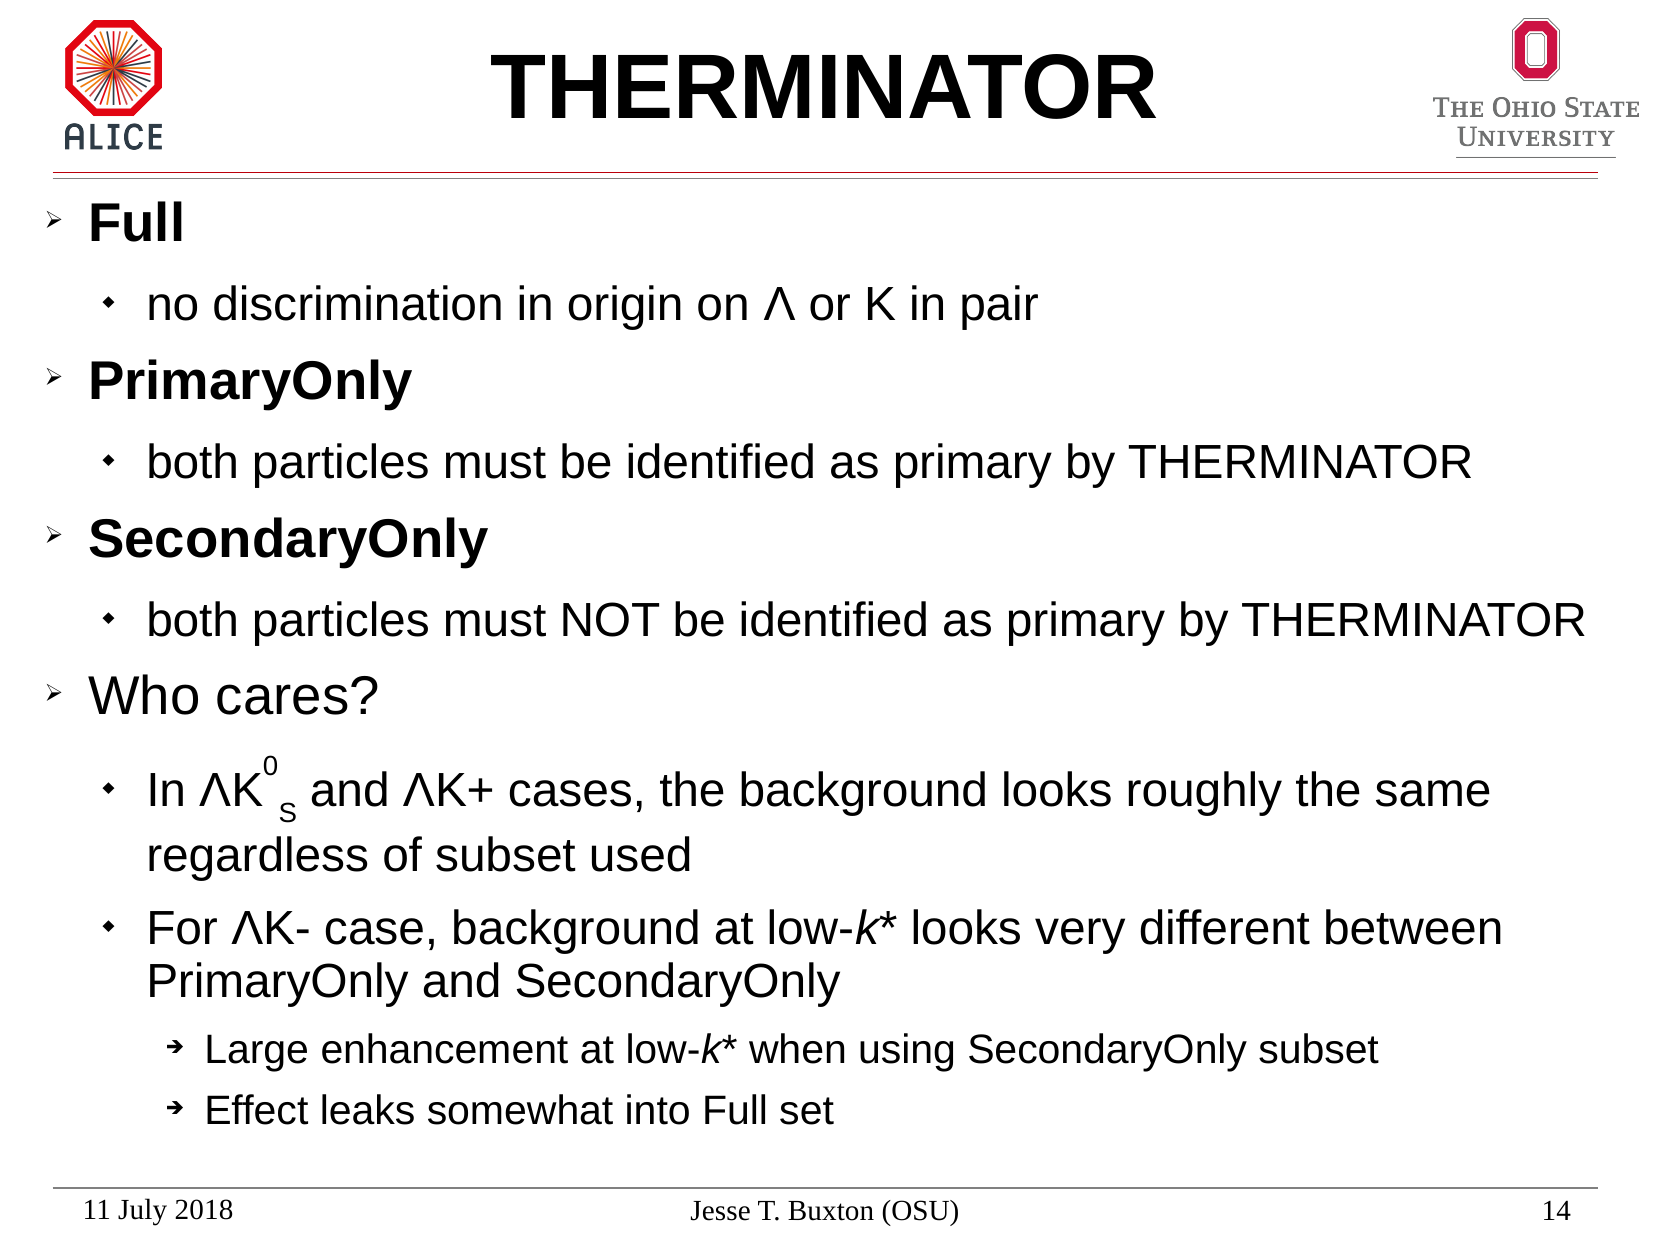

# THERMINATOR
Full
no discrimination in origin on Λ or K in pair
PrimaryOnly
both particles must be identified as primary by THERMINATOR
SecondaryOnly
both particles must NOT be identified as primary by THERMINATOR
Who cares?
In ΛK0S and ΛK+ cases, the background looks roughly the same regardless of subset used
For ΛK- case, background at low-k* looks very different between PrimaryOnly and SecondaryOnly
Large enhancement at low-k* when using SecondaryOnly subset
Effect leaks somewhat into Full set
11 July 2018
Jesse T. Buxton (OSU)
14